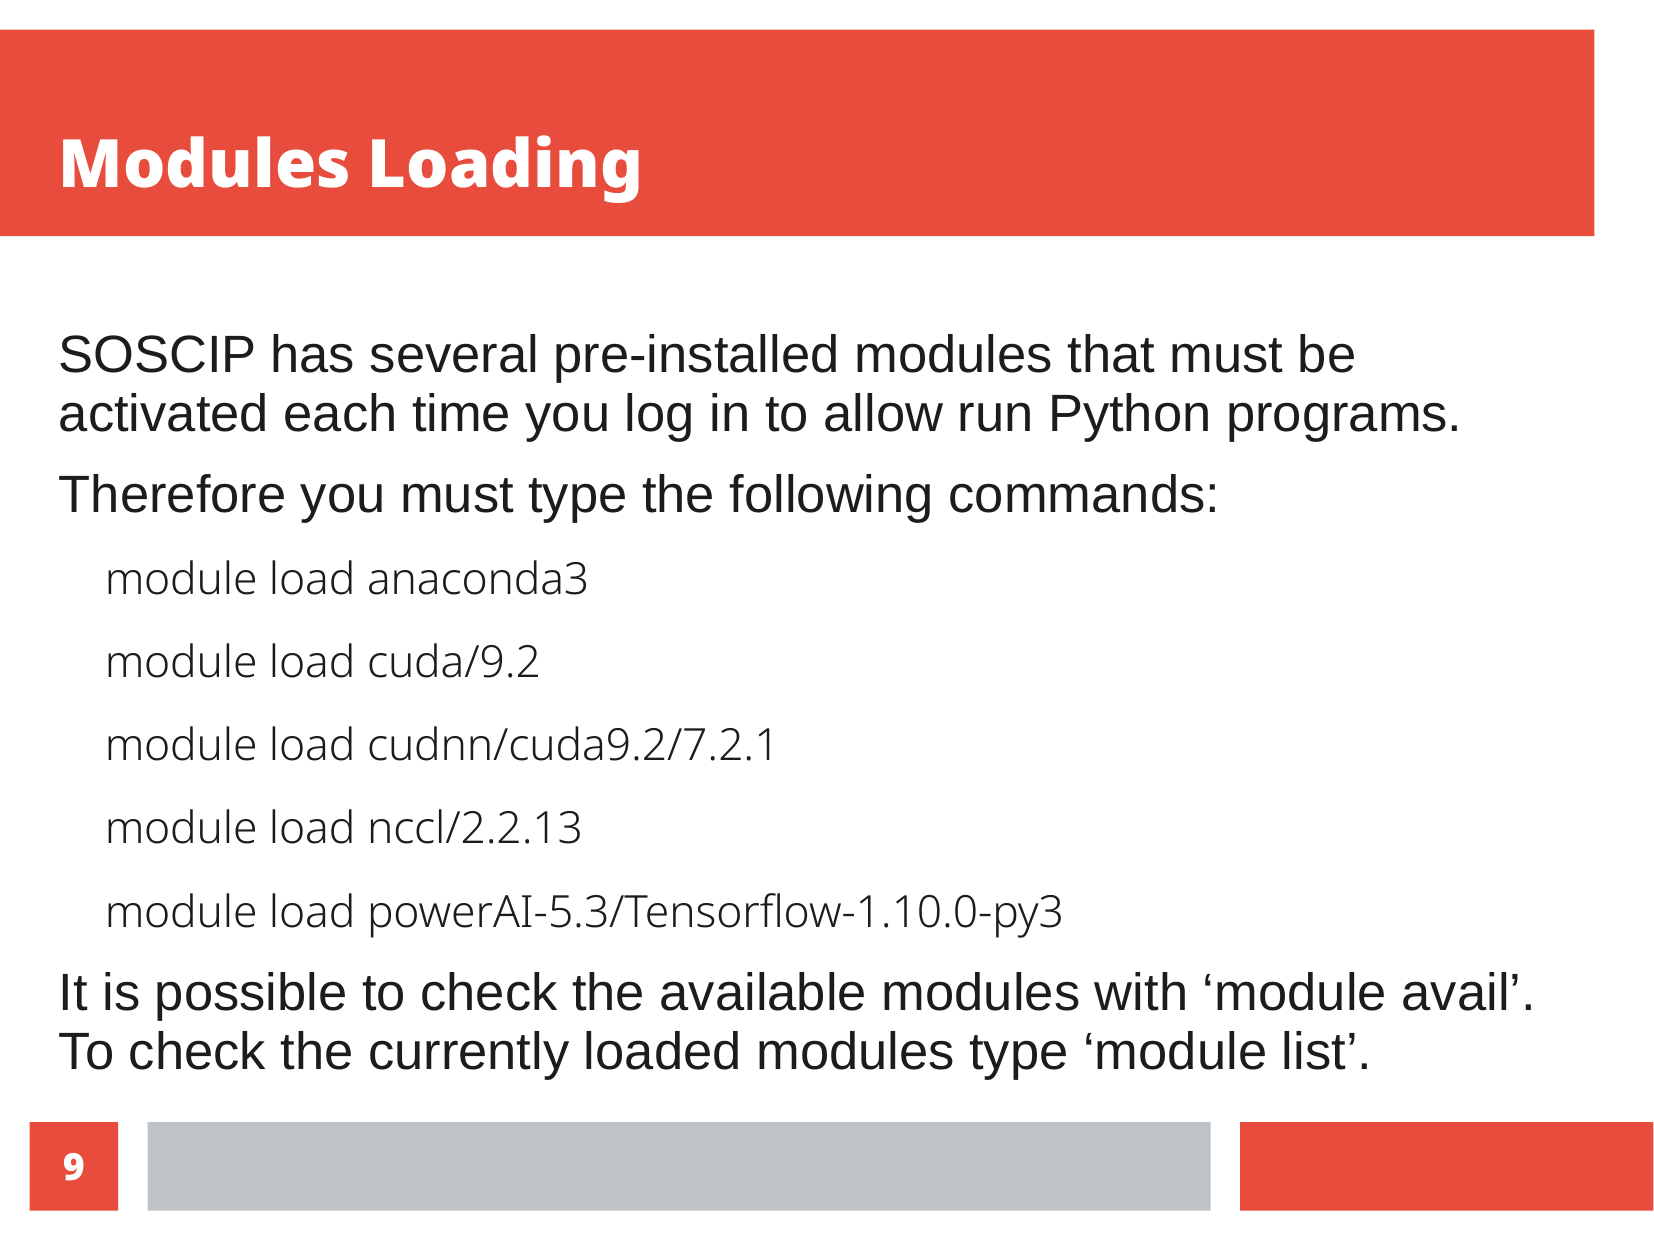

# Modules Loading
SOSCIP has several pre-installed modules that must be activated each time you log in to allow run Python programs.
Therefore you must type the following commands:
module load anaconda3
module load cuda/9.2
module load cudnn/cuda9.2/7.2.1
module load nccl/2.2.13
module load powerAI-5.3/Tensorflow-1.10.0-py3
It is possible to check the available modules with ‘module avail’. To check the currently loaded modules type ‘module list’.
9